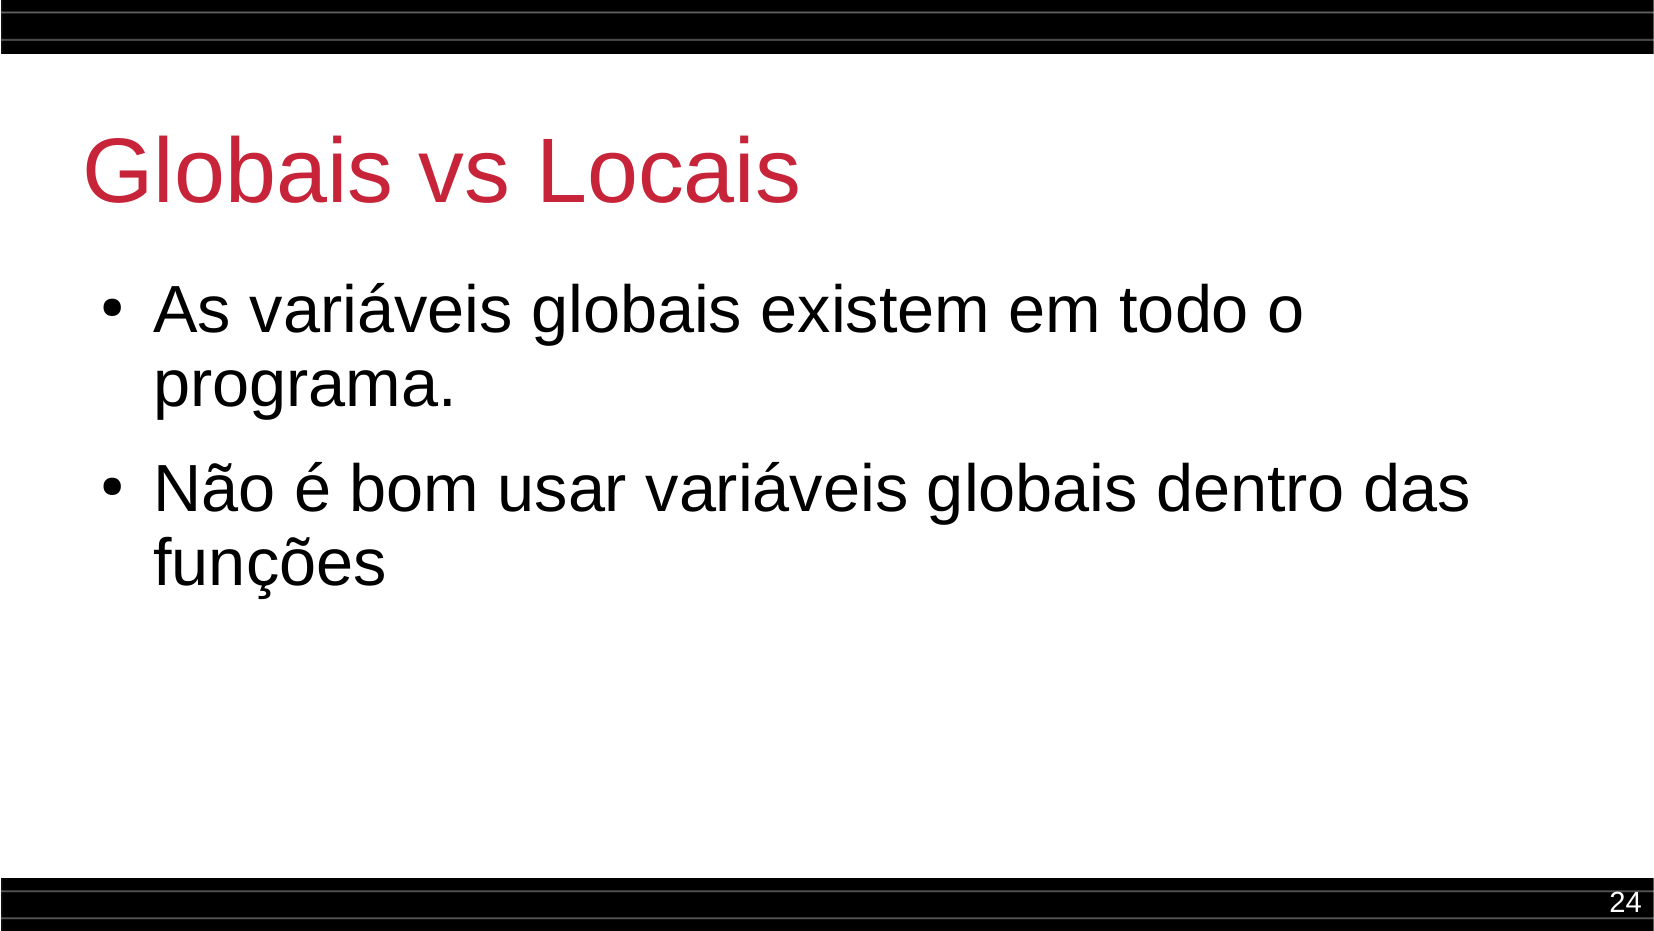

# Globais vs Locais
As variáveis globais existem em todo o programa.
Não é bom usar variáveis globais dentro das funções